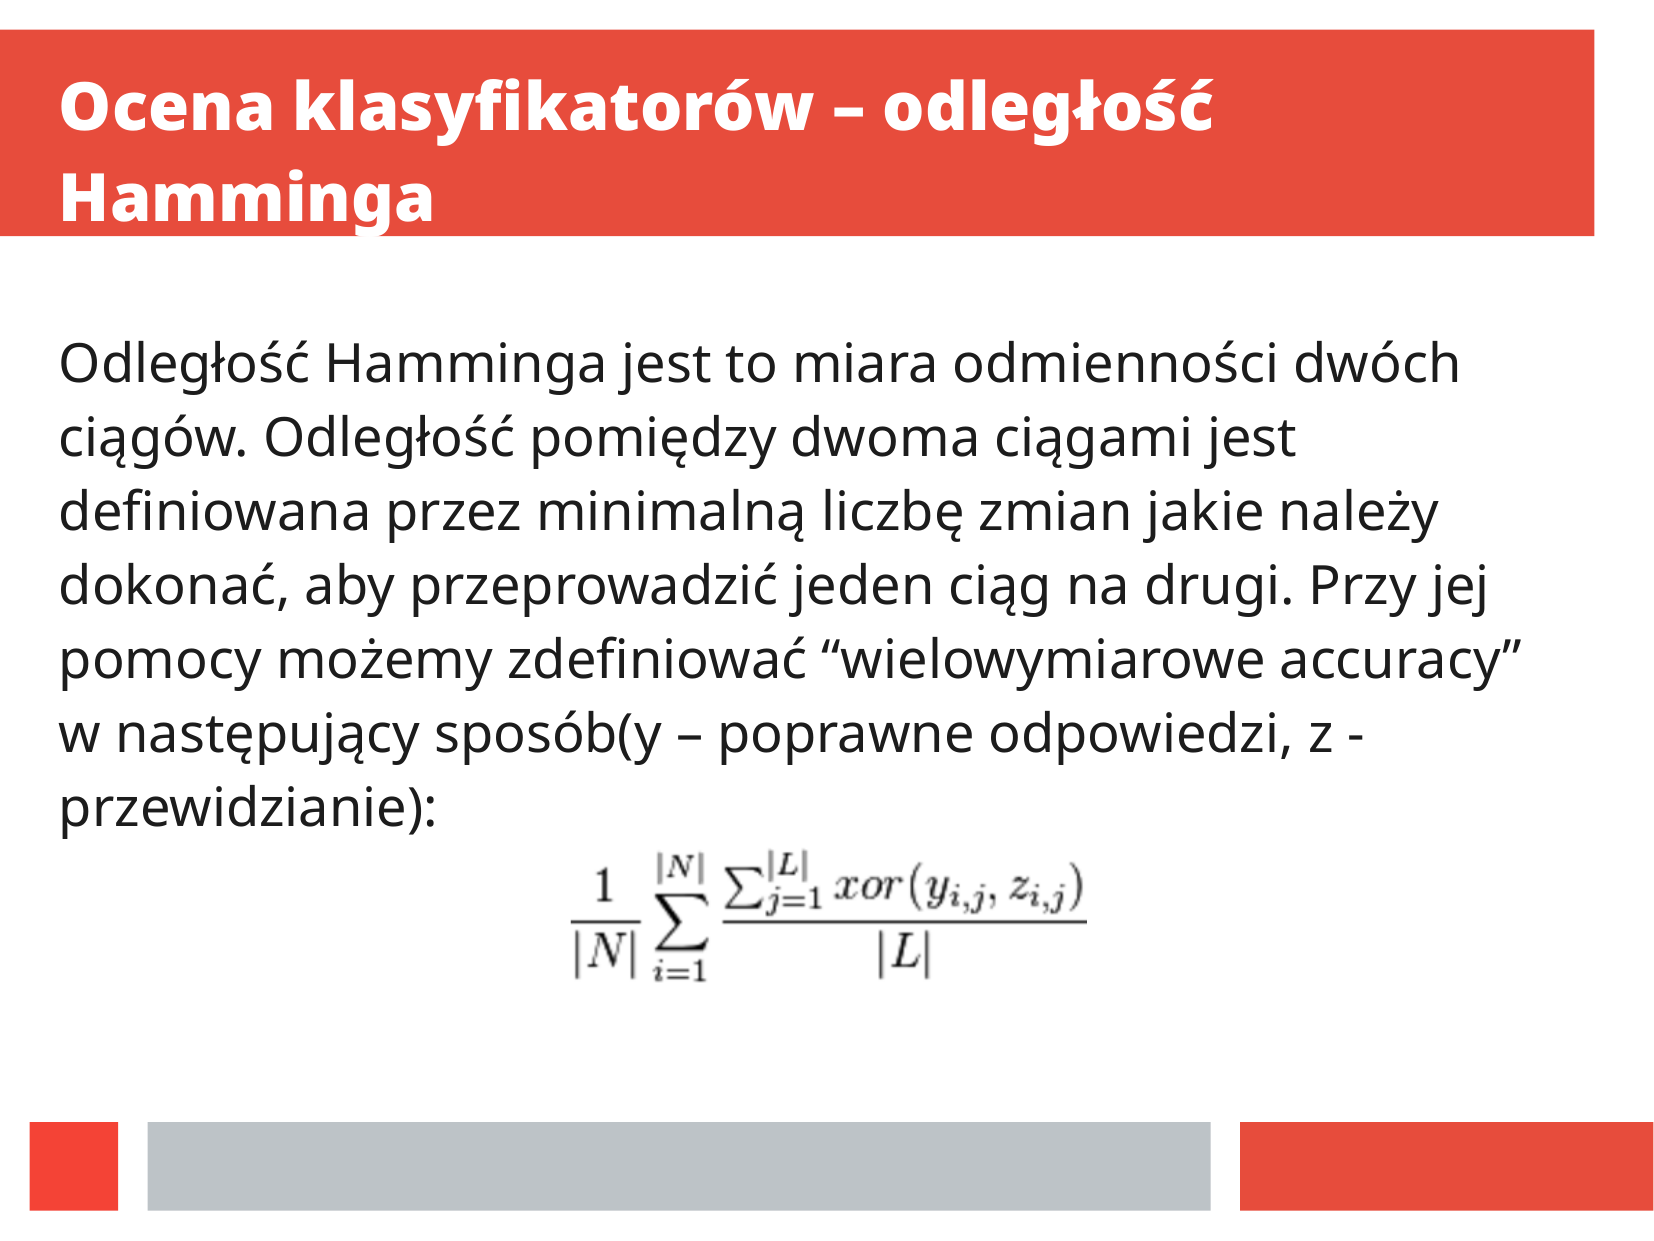

# Ocena klasyfikatorów – odległość Hamminga
Odległość Hamminga jest to miara odmienności dwóch ciągów. Odległość pomiędzy dwoma ciągami jest definiowana przez minimalną liczbę zmian jakie należy dokonać, aby przeprowadzić jeden ciąg na drugi. Przy jej pomocy możemy zdefiniować “wielowymiarowe accuracy” w następujący sposób(y – poprawne odpowiedzi, z - przewidzianie):